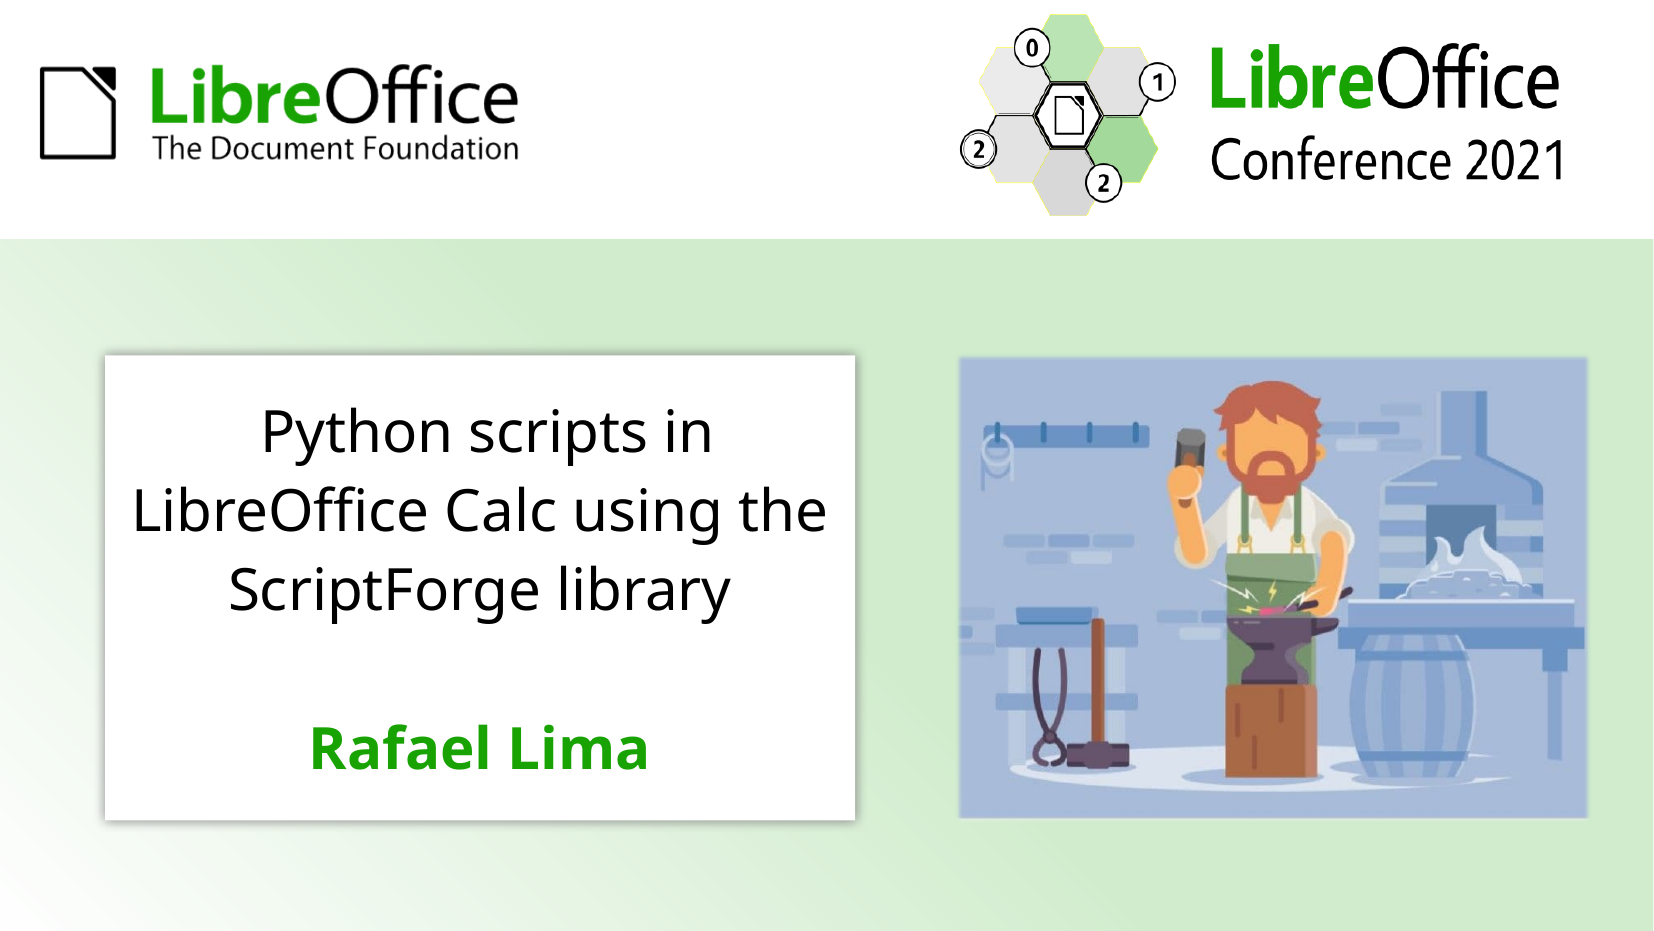

Python scripts in LibreOffice Calc using the ScriptForge library
Rafael Lima